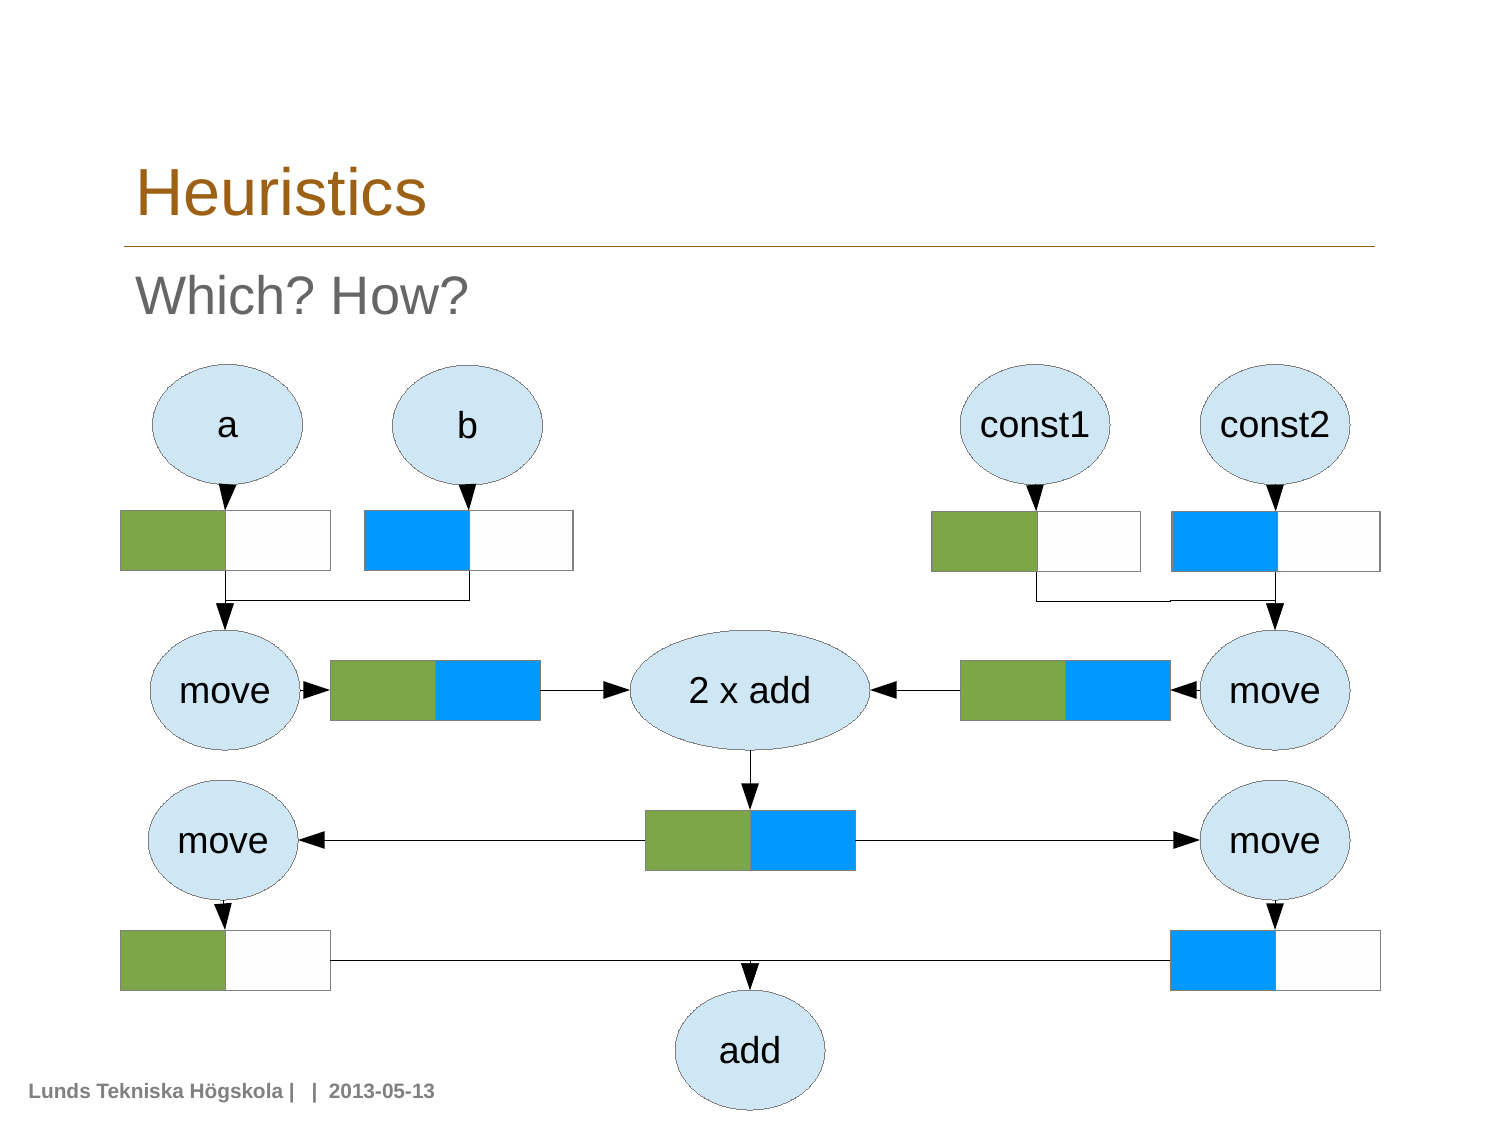

# Heuristics
Which? How?
a
const1
const2
b
move
2 x add
move
move
move
add